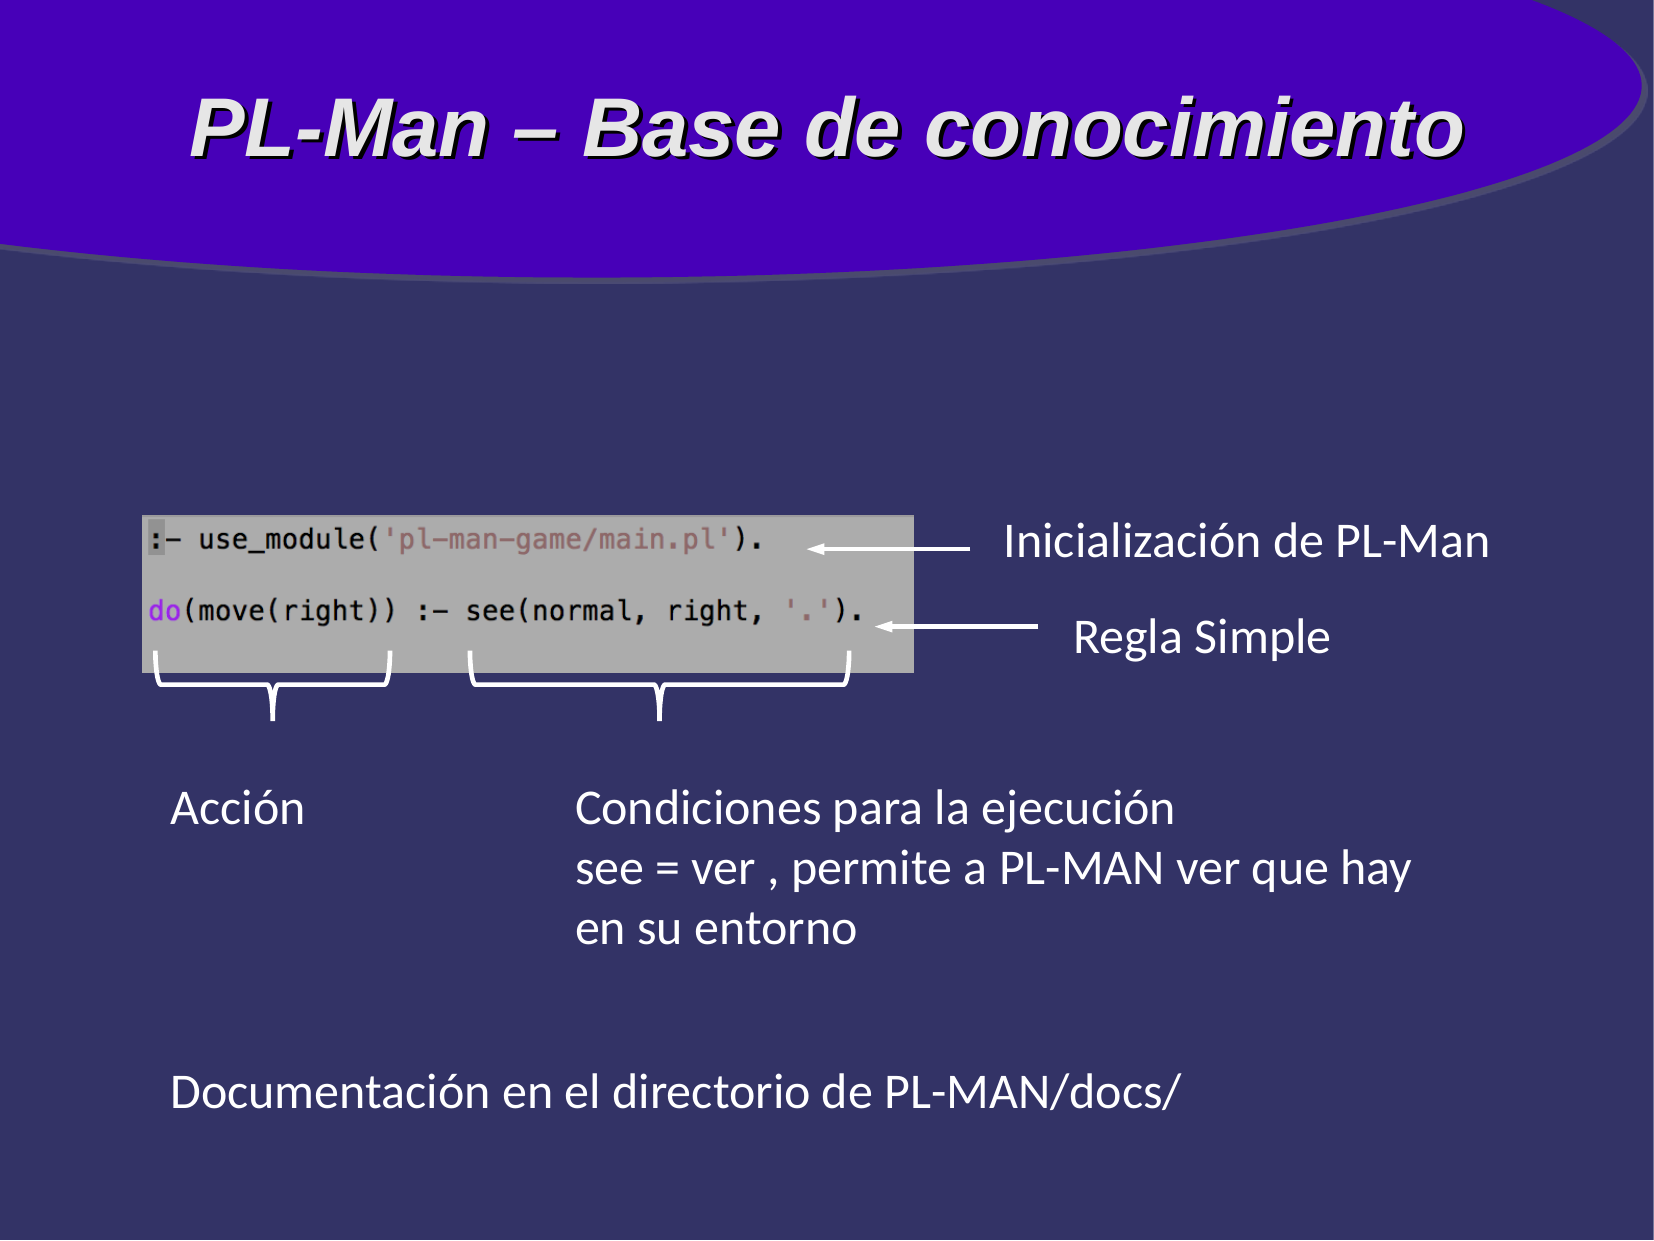

PL-Man – Base de conocimiento
Inicialización de PL-Man
Regla Simple
Acción
Condiciones para la ejecución
see = ver , permite a PL-MAN ver que hay en su entorno
Documentación en el directorio de PL-MAN/docs/